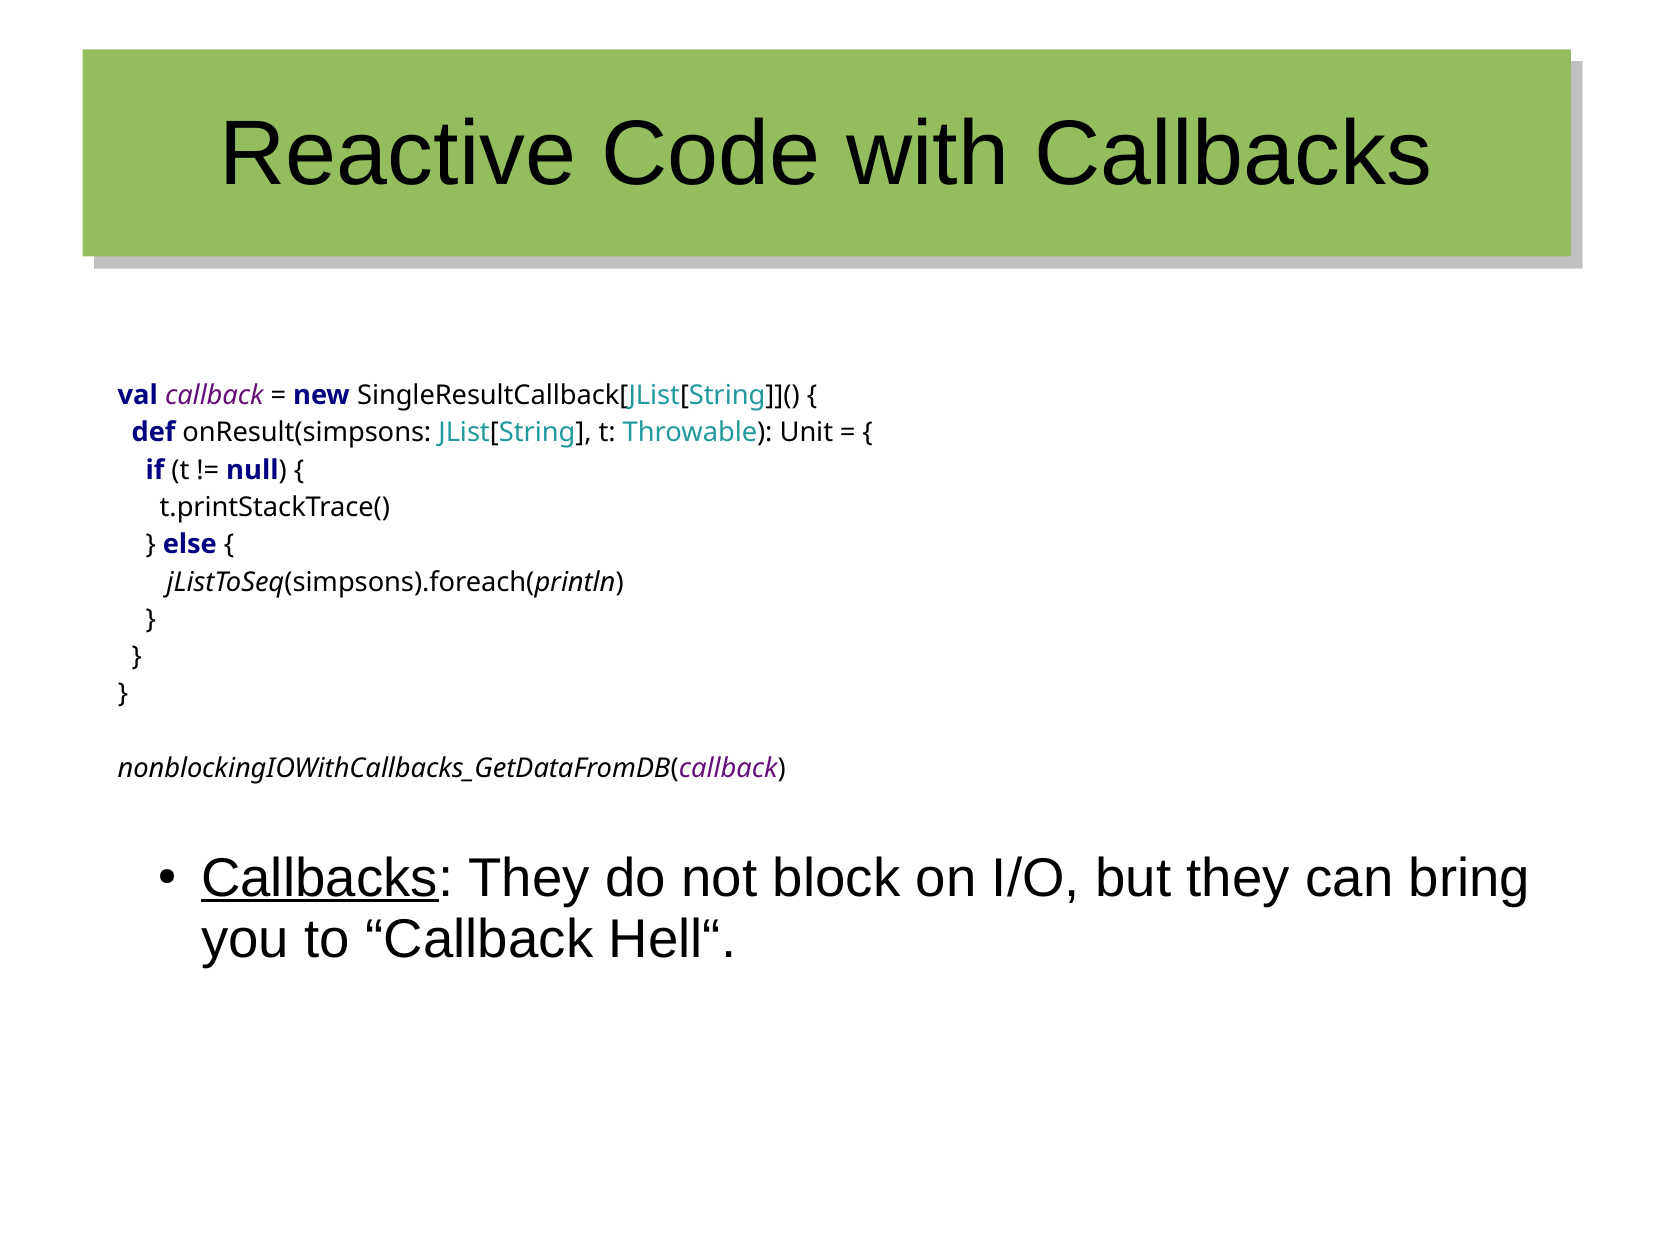

# Reactive Code with Callbacks
 val callback = new SingleResultCallback[JList[String]]() {
 def onResult(simpsons: JList[String], t: Throwable): Unit = {
 if (t != null) {
 t.printStackTrace()
 } else {
 jListToSeq(simpsons).foreach(println)
 }
 }
 }
 nonblockingIOWithCallbacks_GetDataFromDB(callback)
Callbacks: They do not block on I/O, but they can bring you to “Callback Hell“.